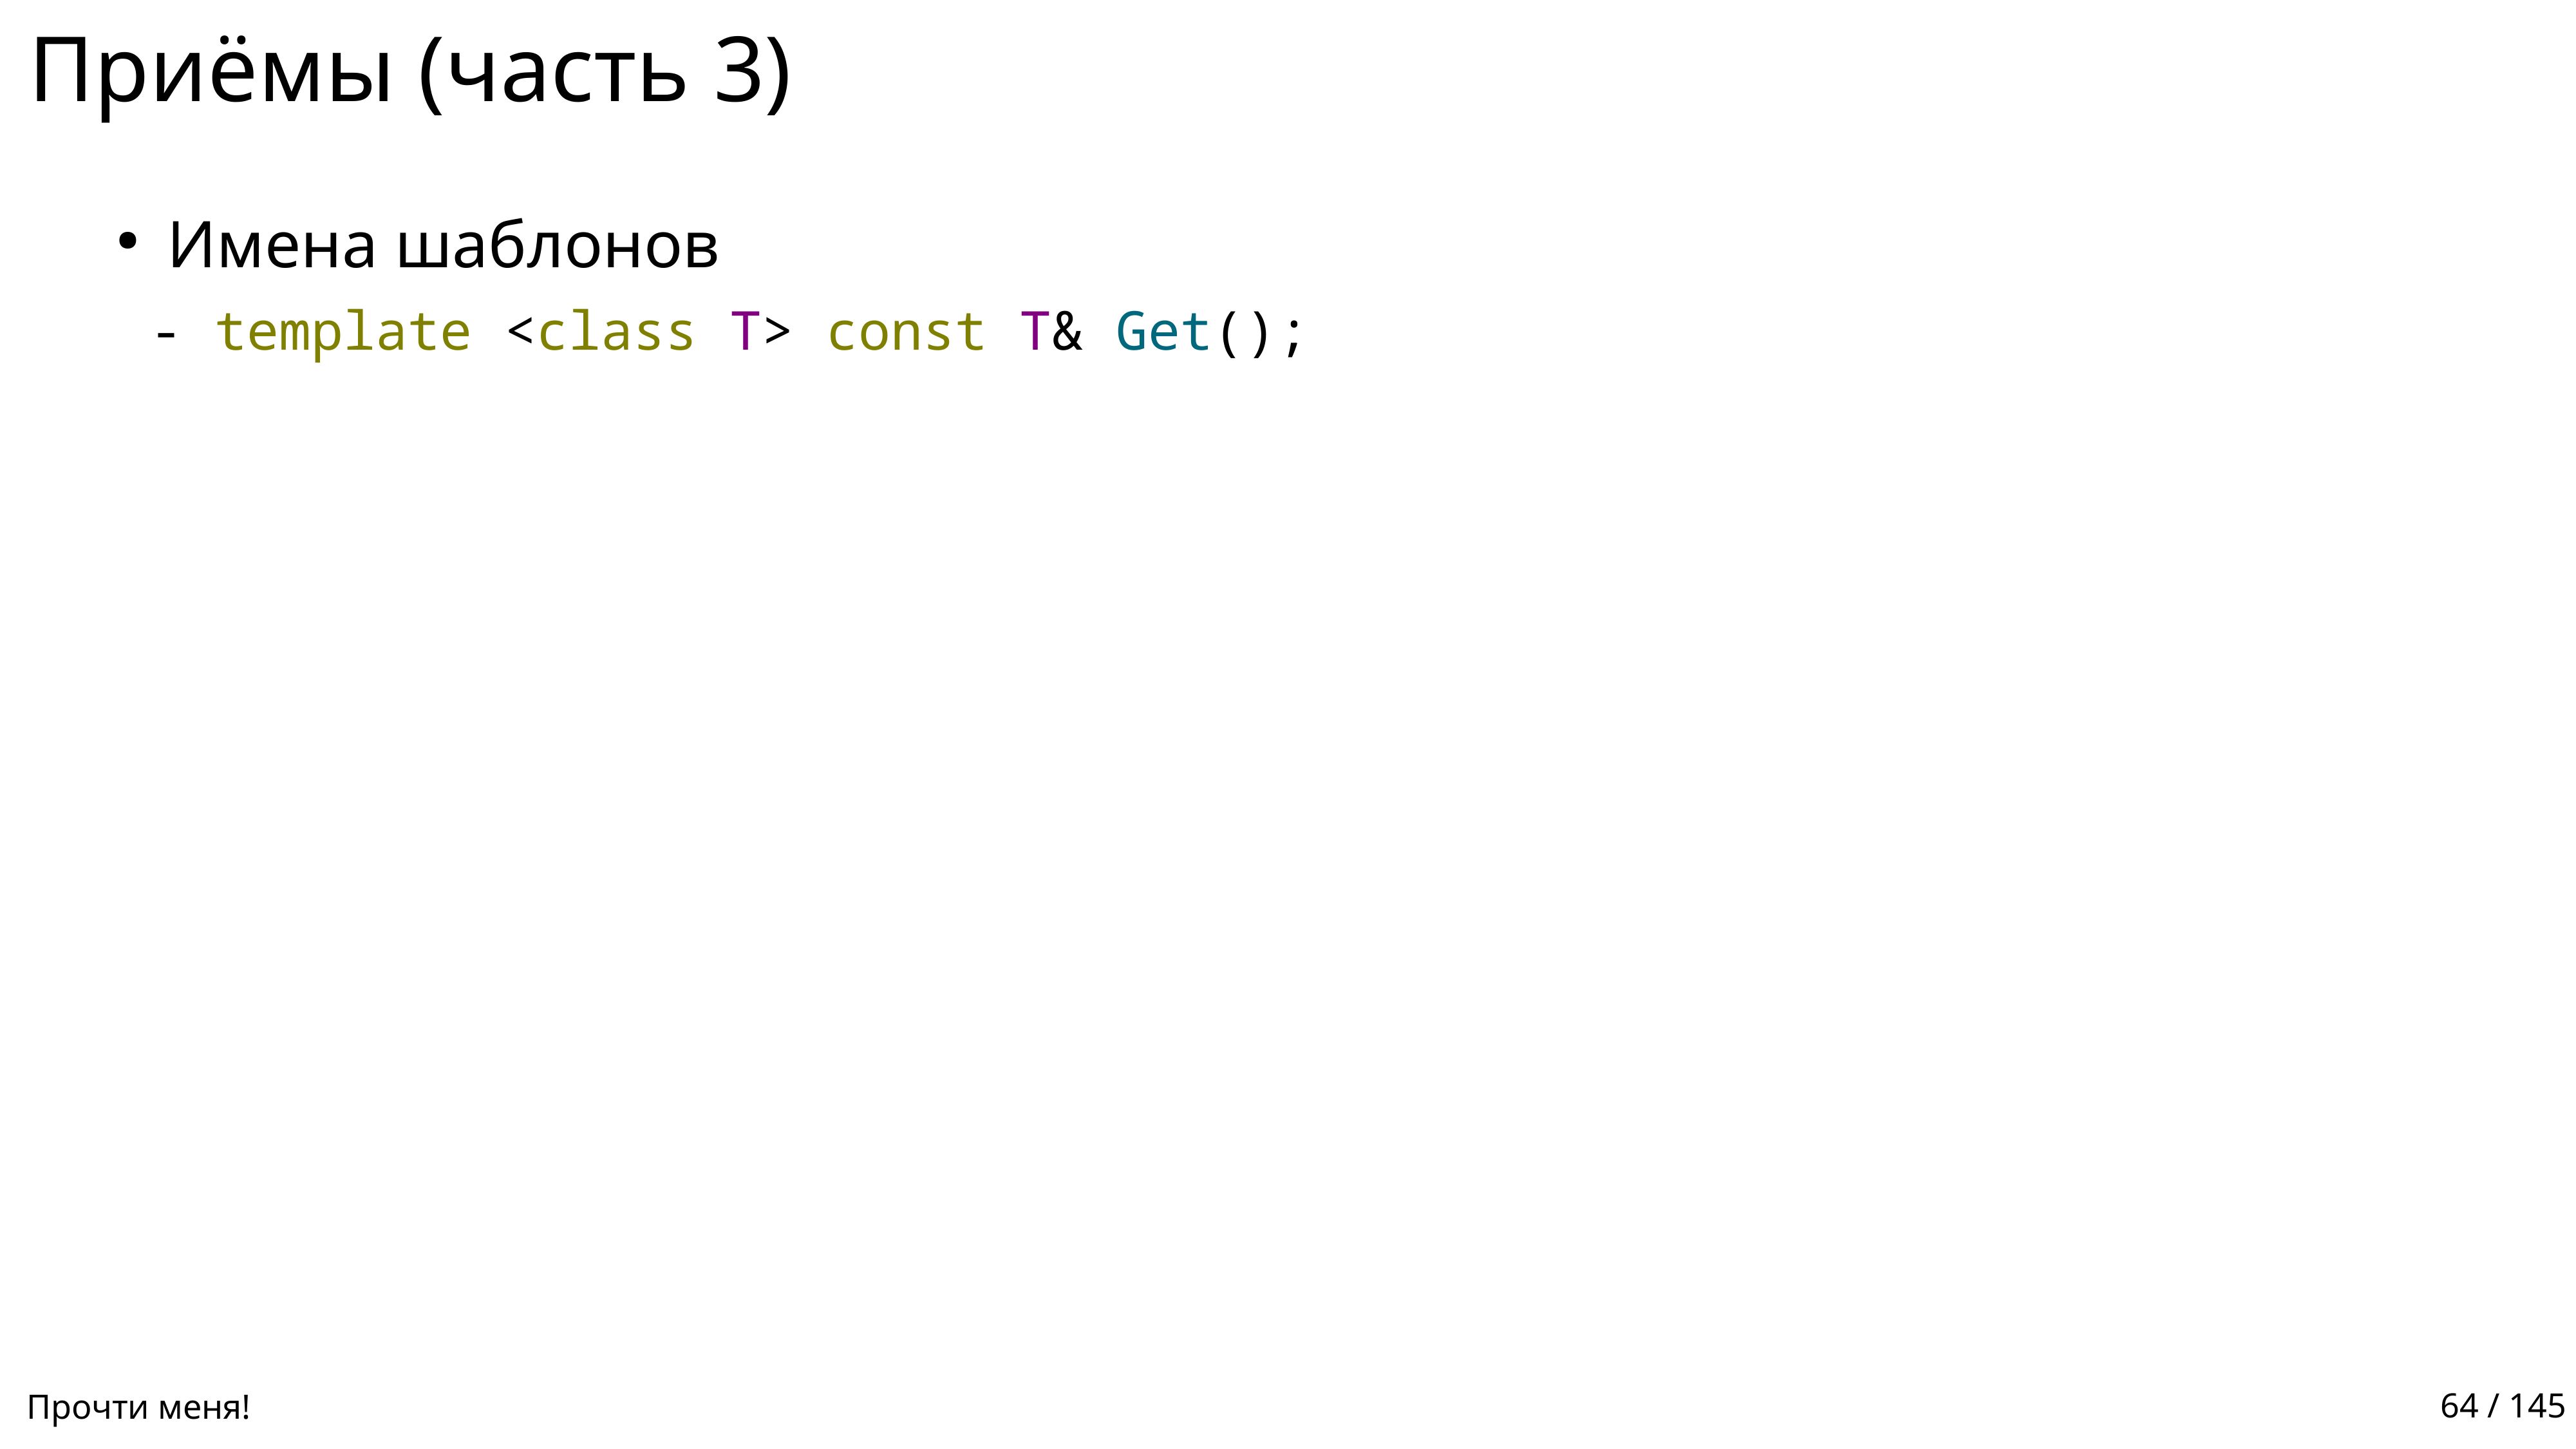

Приёмы (часть 3)
# Имена шаблонов
- template <class T> const T& Get();
Прочти меня!